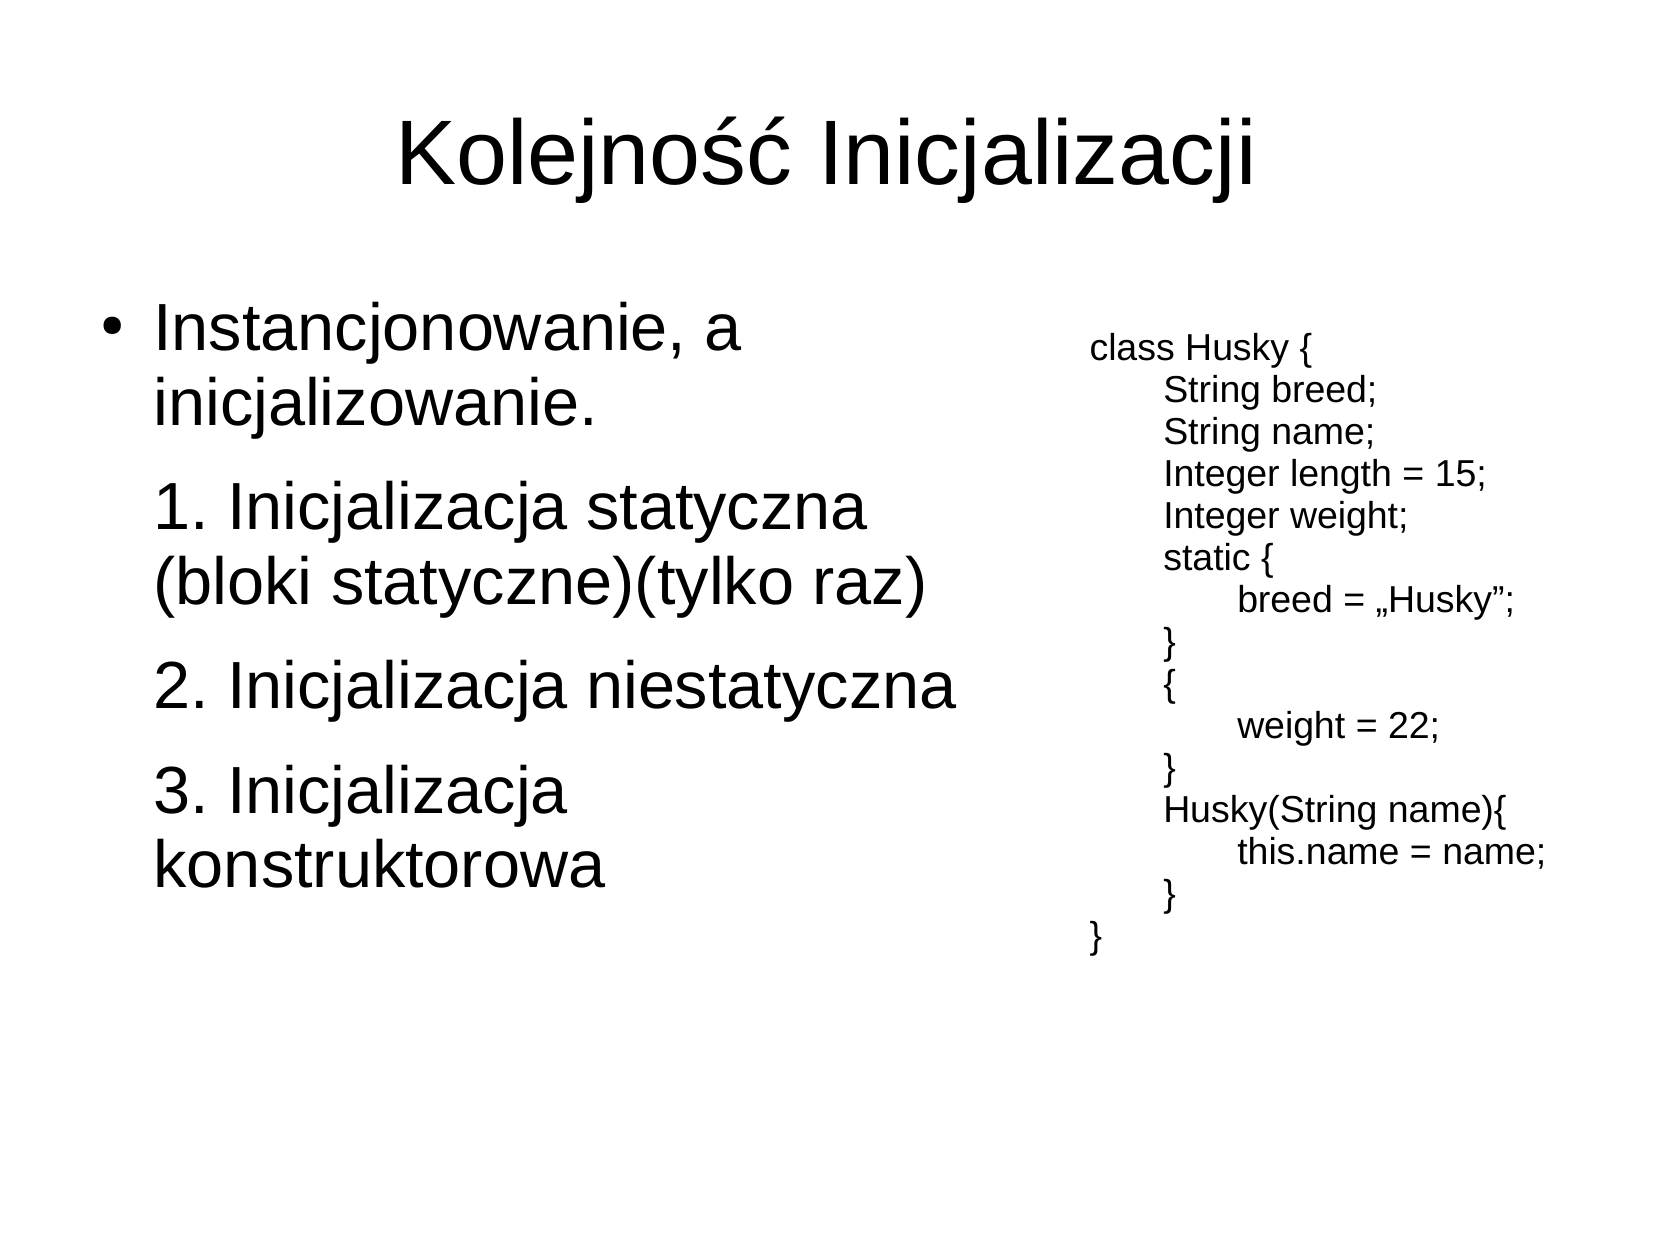

# Kolejność Inicjalizacji
Instancjonowanie, a inicjalizowanie.
1. Inicjalizacja statyczna (bloki statyczne)(tylko raz)
2. Inicjalizacja niestatyczna
3. Inicjalizacja konstruktorowa
class Husky {
	String breed;
	String name;
	Integer length = 15;
	Integer weight;
	static {
		breed = „Husky”;
	}
	{
		weight = 22;
	}
	Husky(String name){
		this.name = name;
	}
}